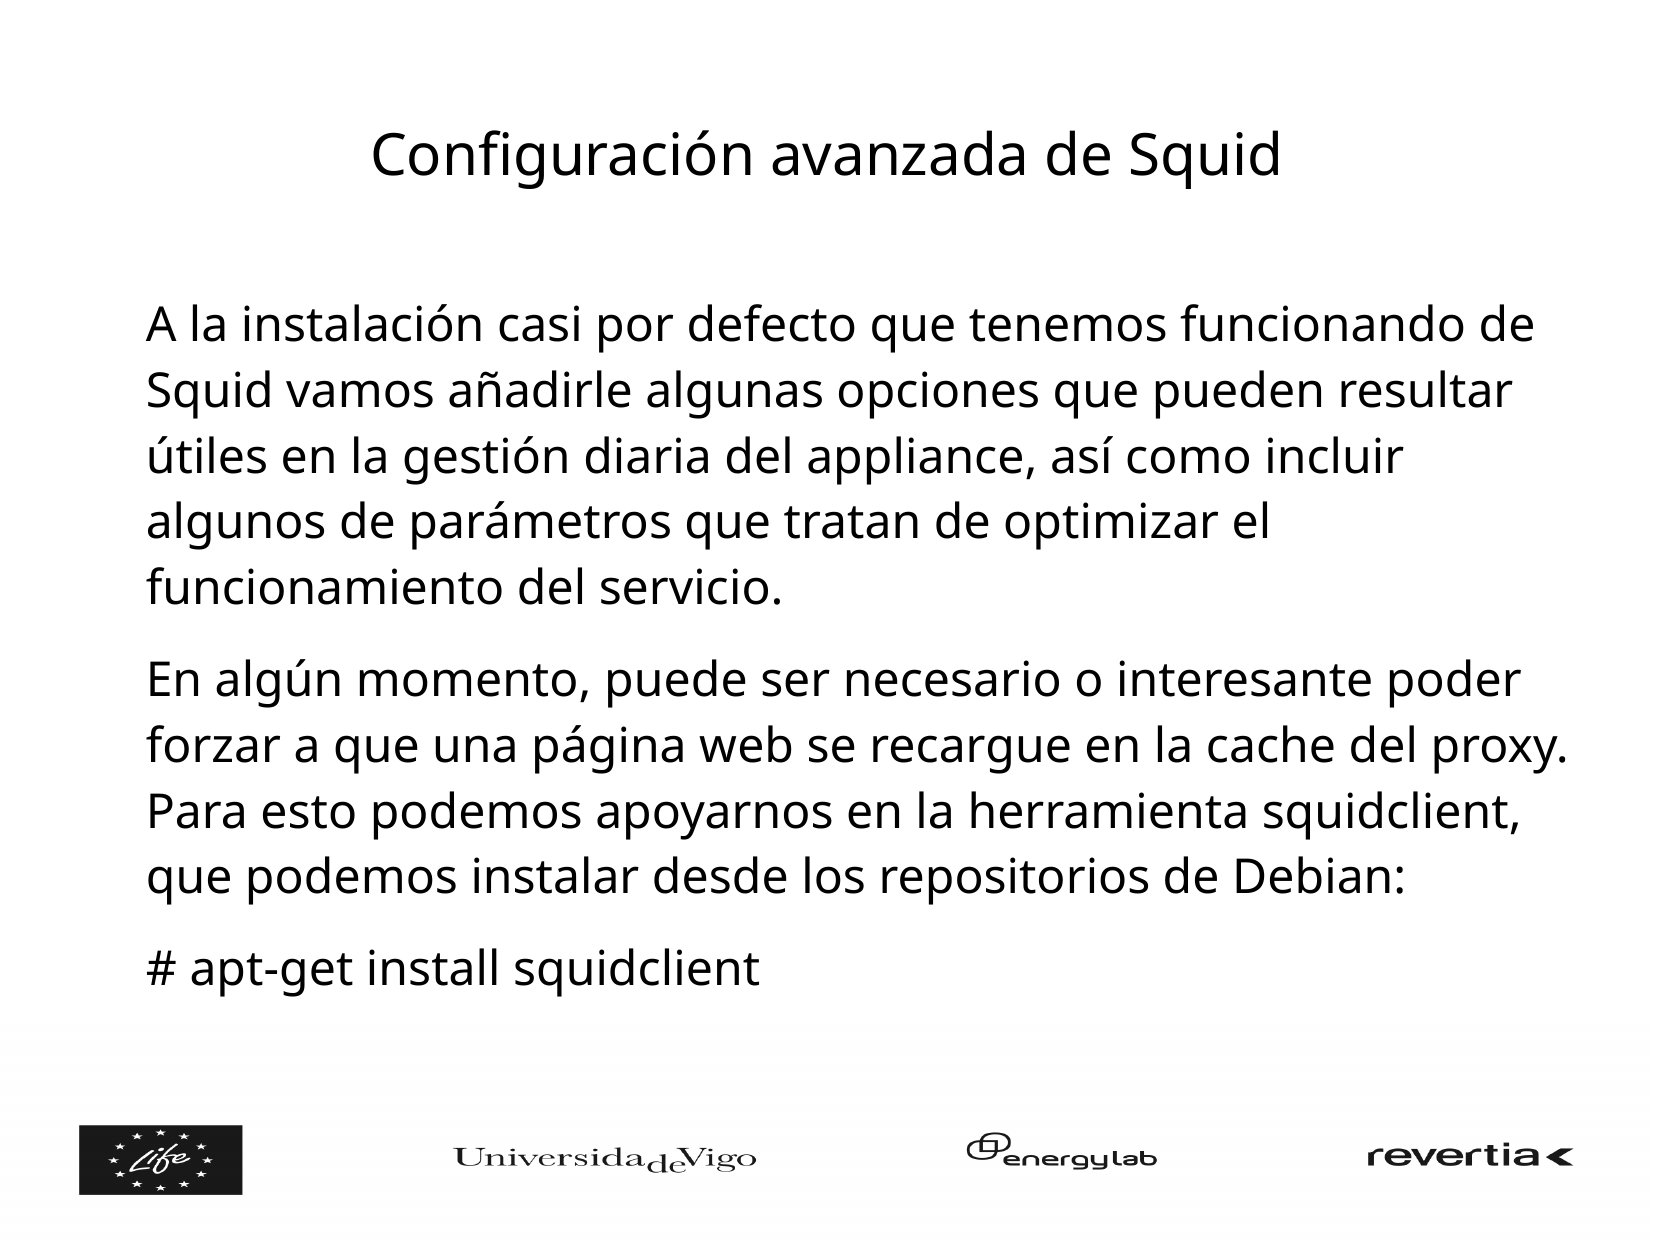

# Configuración avanzada de Squid
A la instalación casi por defecto que tenemos funcionando de Squid vamos añadirle algunas opciones que pueden resultar útiles en la gestión diaria del appliance, así como incluir algunos de parámetros que tratan de optimizar el funcionamiento del servicio.
En algún momento, puede ser necesario o interesante poder forzar a que una página web se recargue en la cache del proxy. Para esto podemos apoyarnos en la herramienta squidclient, que podemos instalar desde los repositorios de Debian:
# apt-get install squidclient